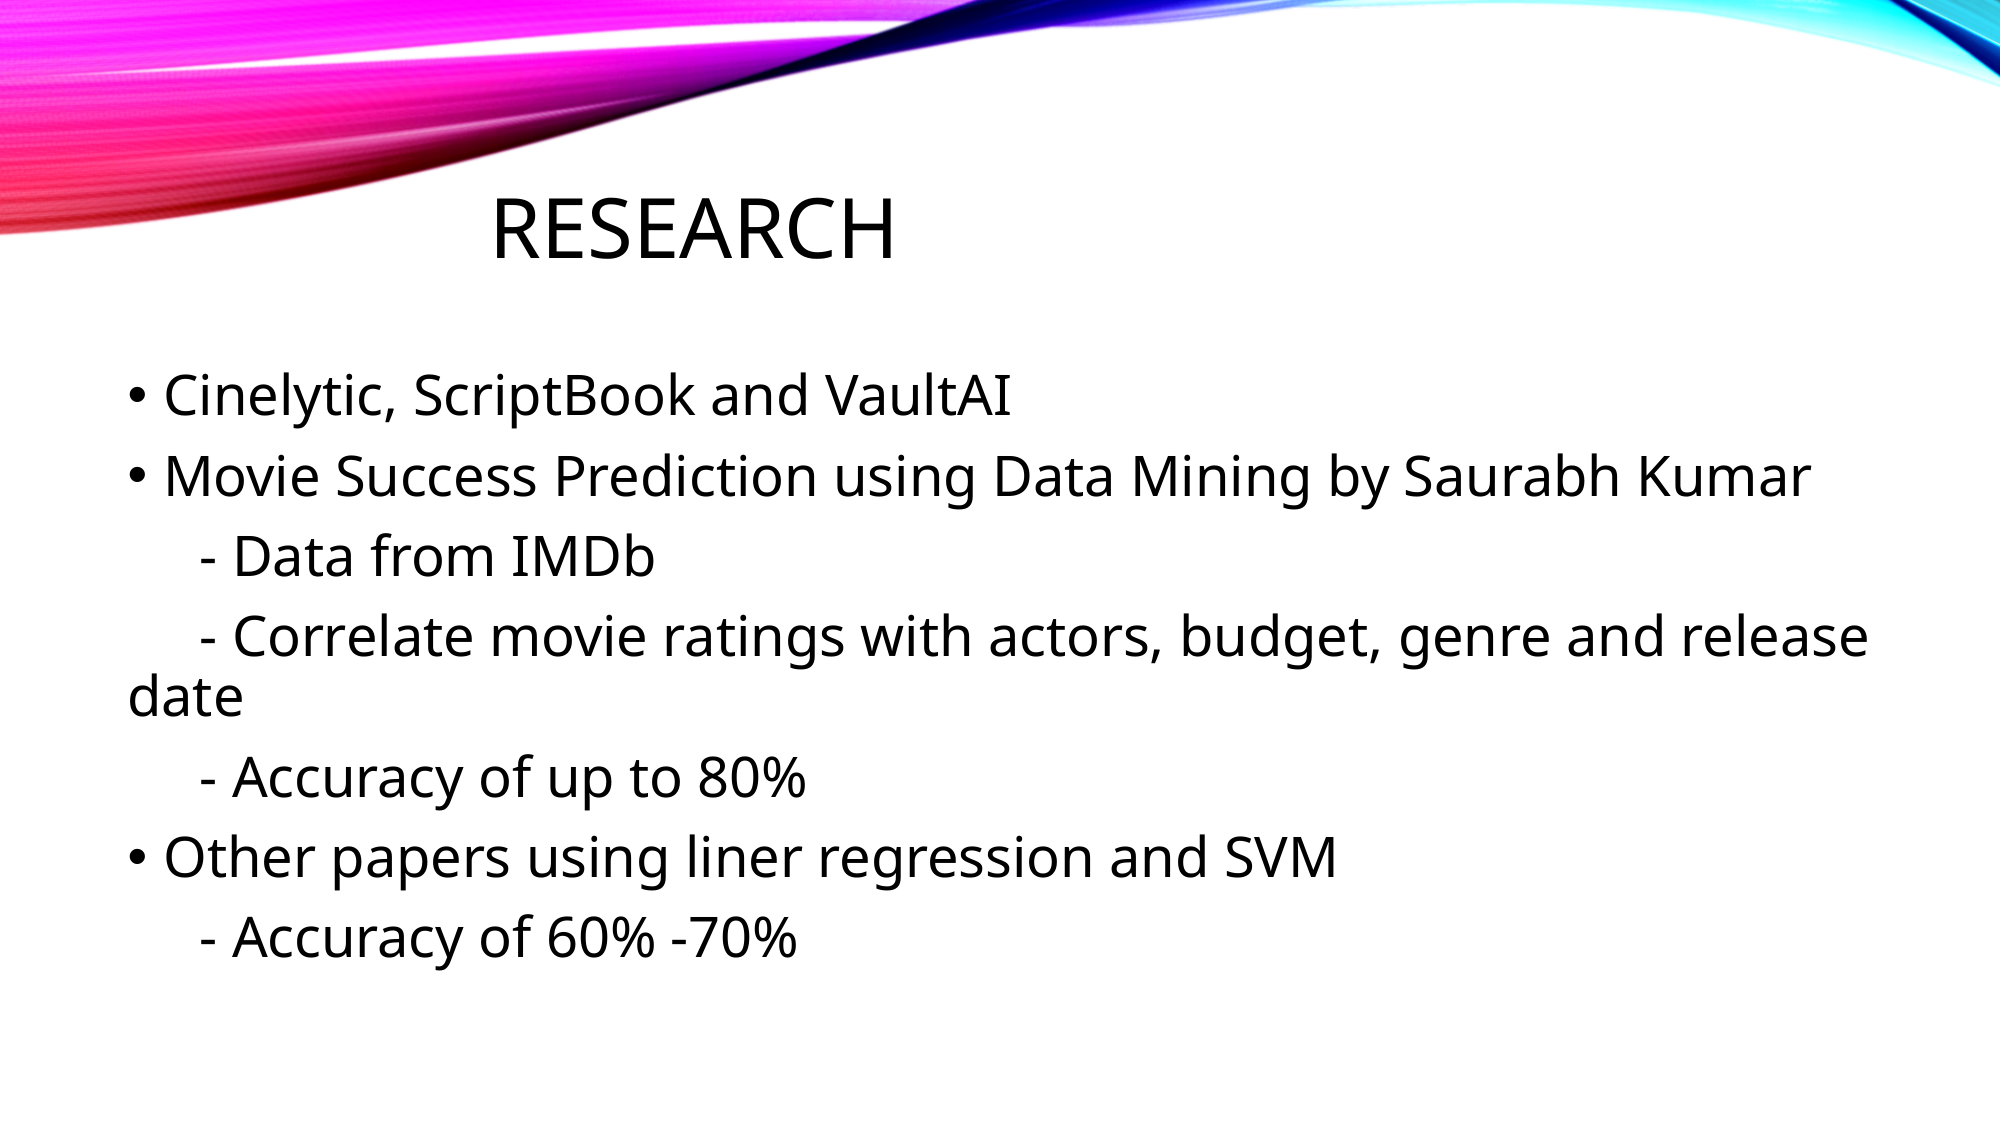

# Research
Cinelytic, ScriptBook and VaultAI
Movie Success Prediction using Data Mining by Saurabh Kumar
	- Data from IMDb
	- Correlate movie ratings with actors, budget, genre and release date
	- Accuracy of up to 80%
Other papers using liner regression and SVM
	- Accuracy of 60% -70%